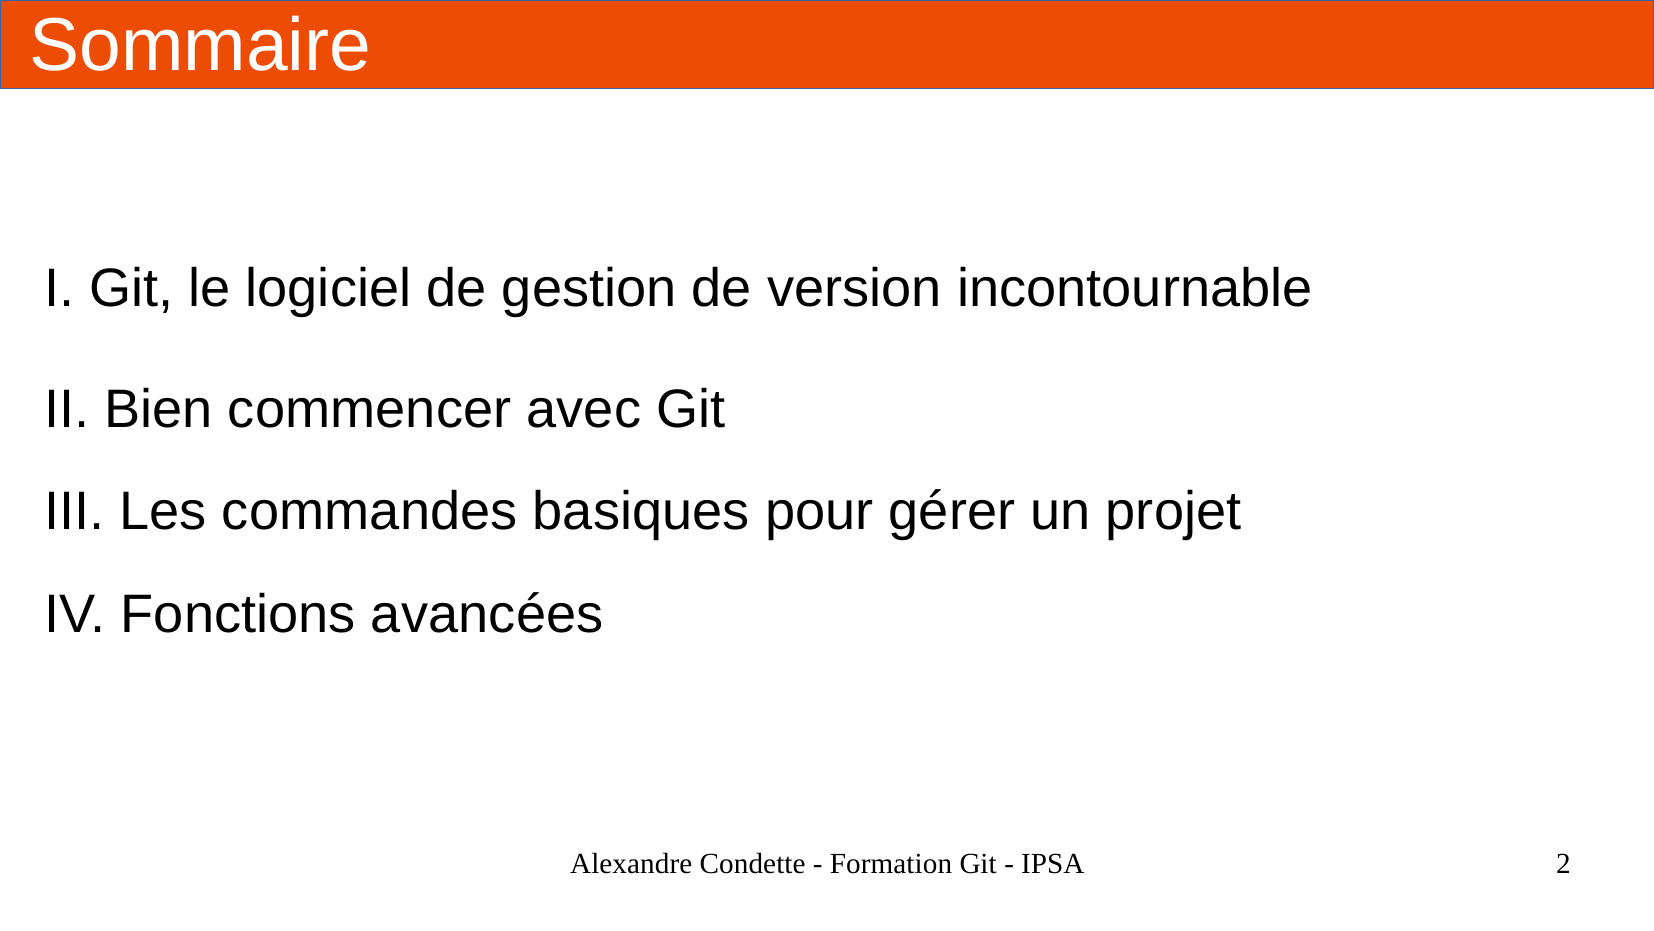

# Sommaire
I. Git, le logiciel de gestion de version incontournable
II. Bien commencer avec Git
III. Les commandes basiques pour gérer un projet
IV. Fonctions avancées
Alexandre Condette - Formation Git - IPSA
2